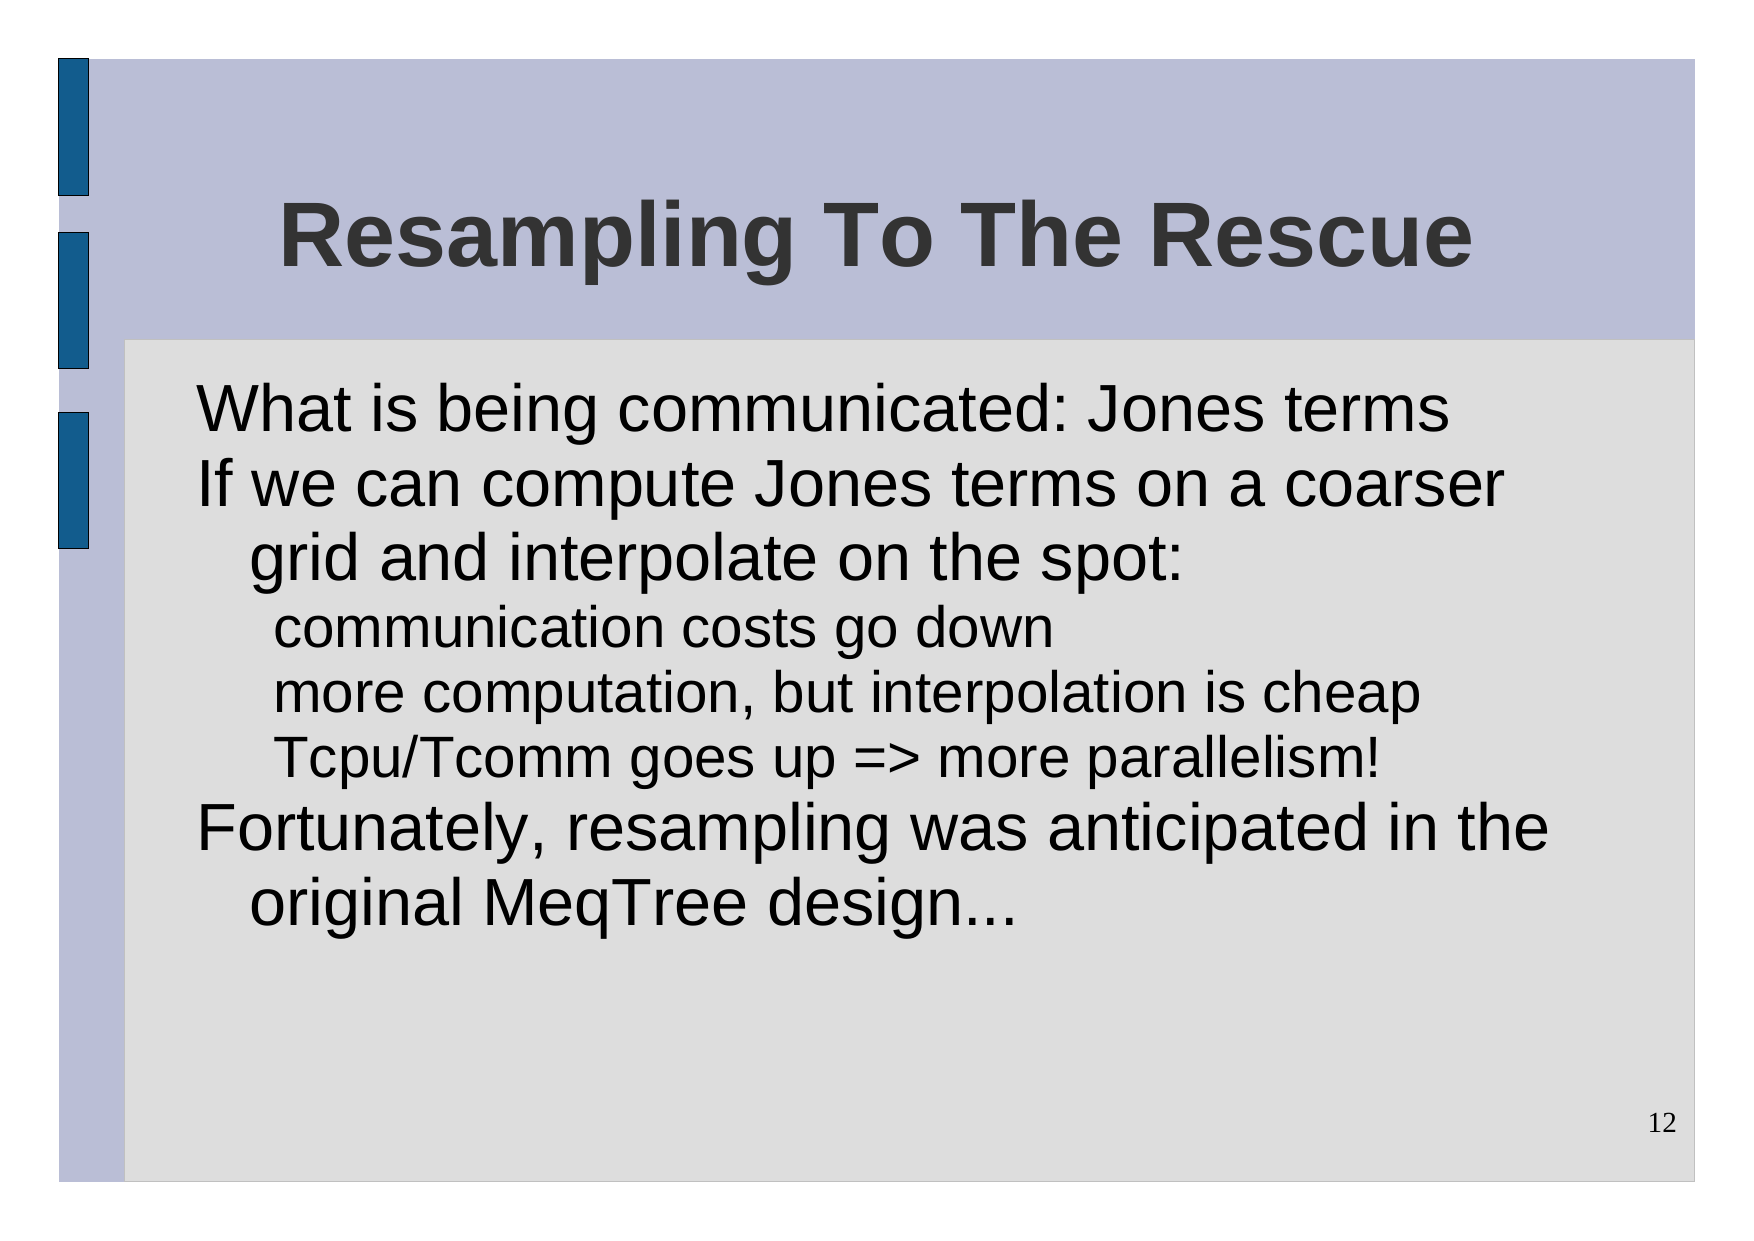

# Resampling To The Rescue
What is being communicated: Jones terms
If we can compute Jones terms on a coarser grid and interpolate on the spot:
communication costs go down
more computation, but interpolation is cheap
Tcpu/Tcomm goes up => more parallelism!
Fortunately, resampling was anticipated in the original MeqTree design...
12